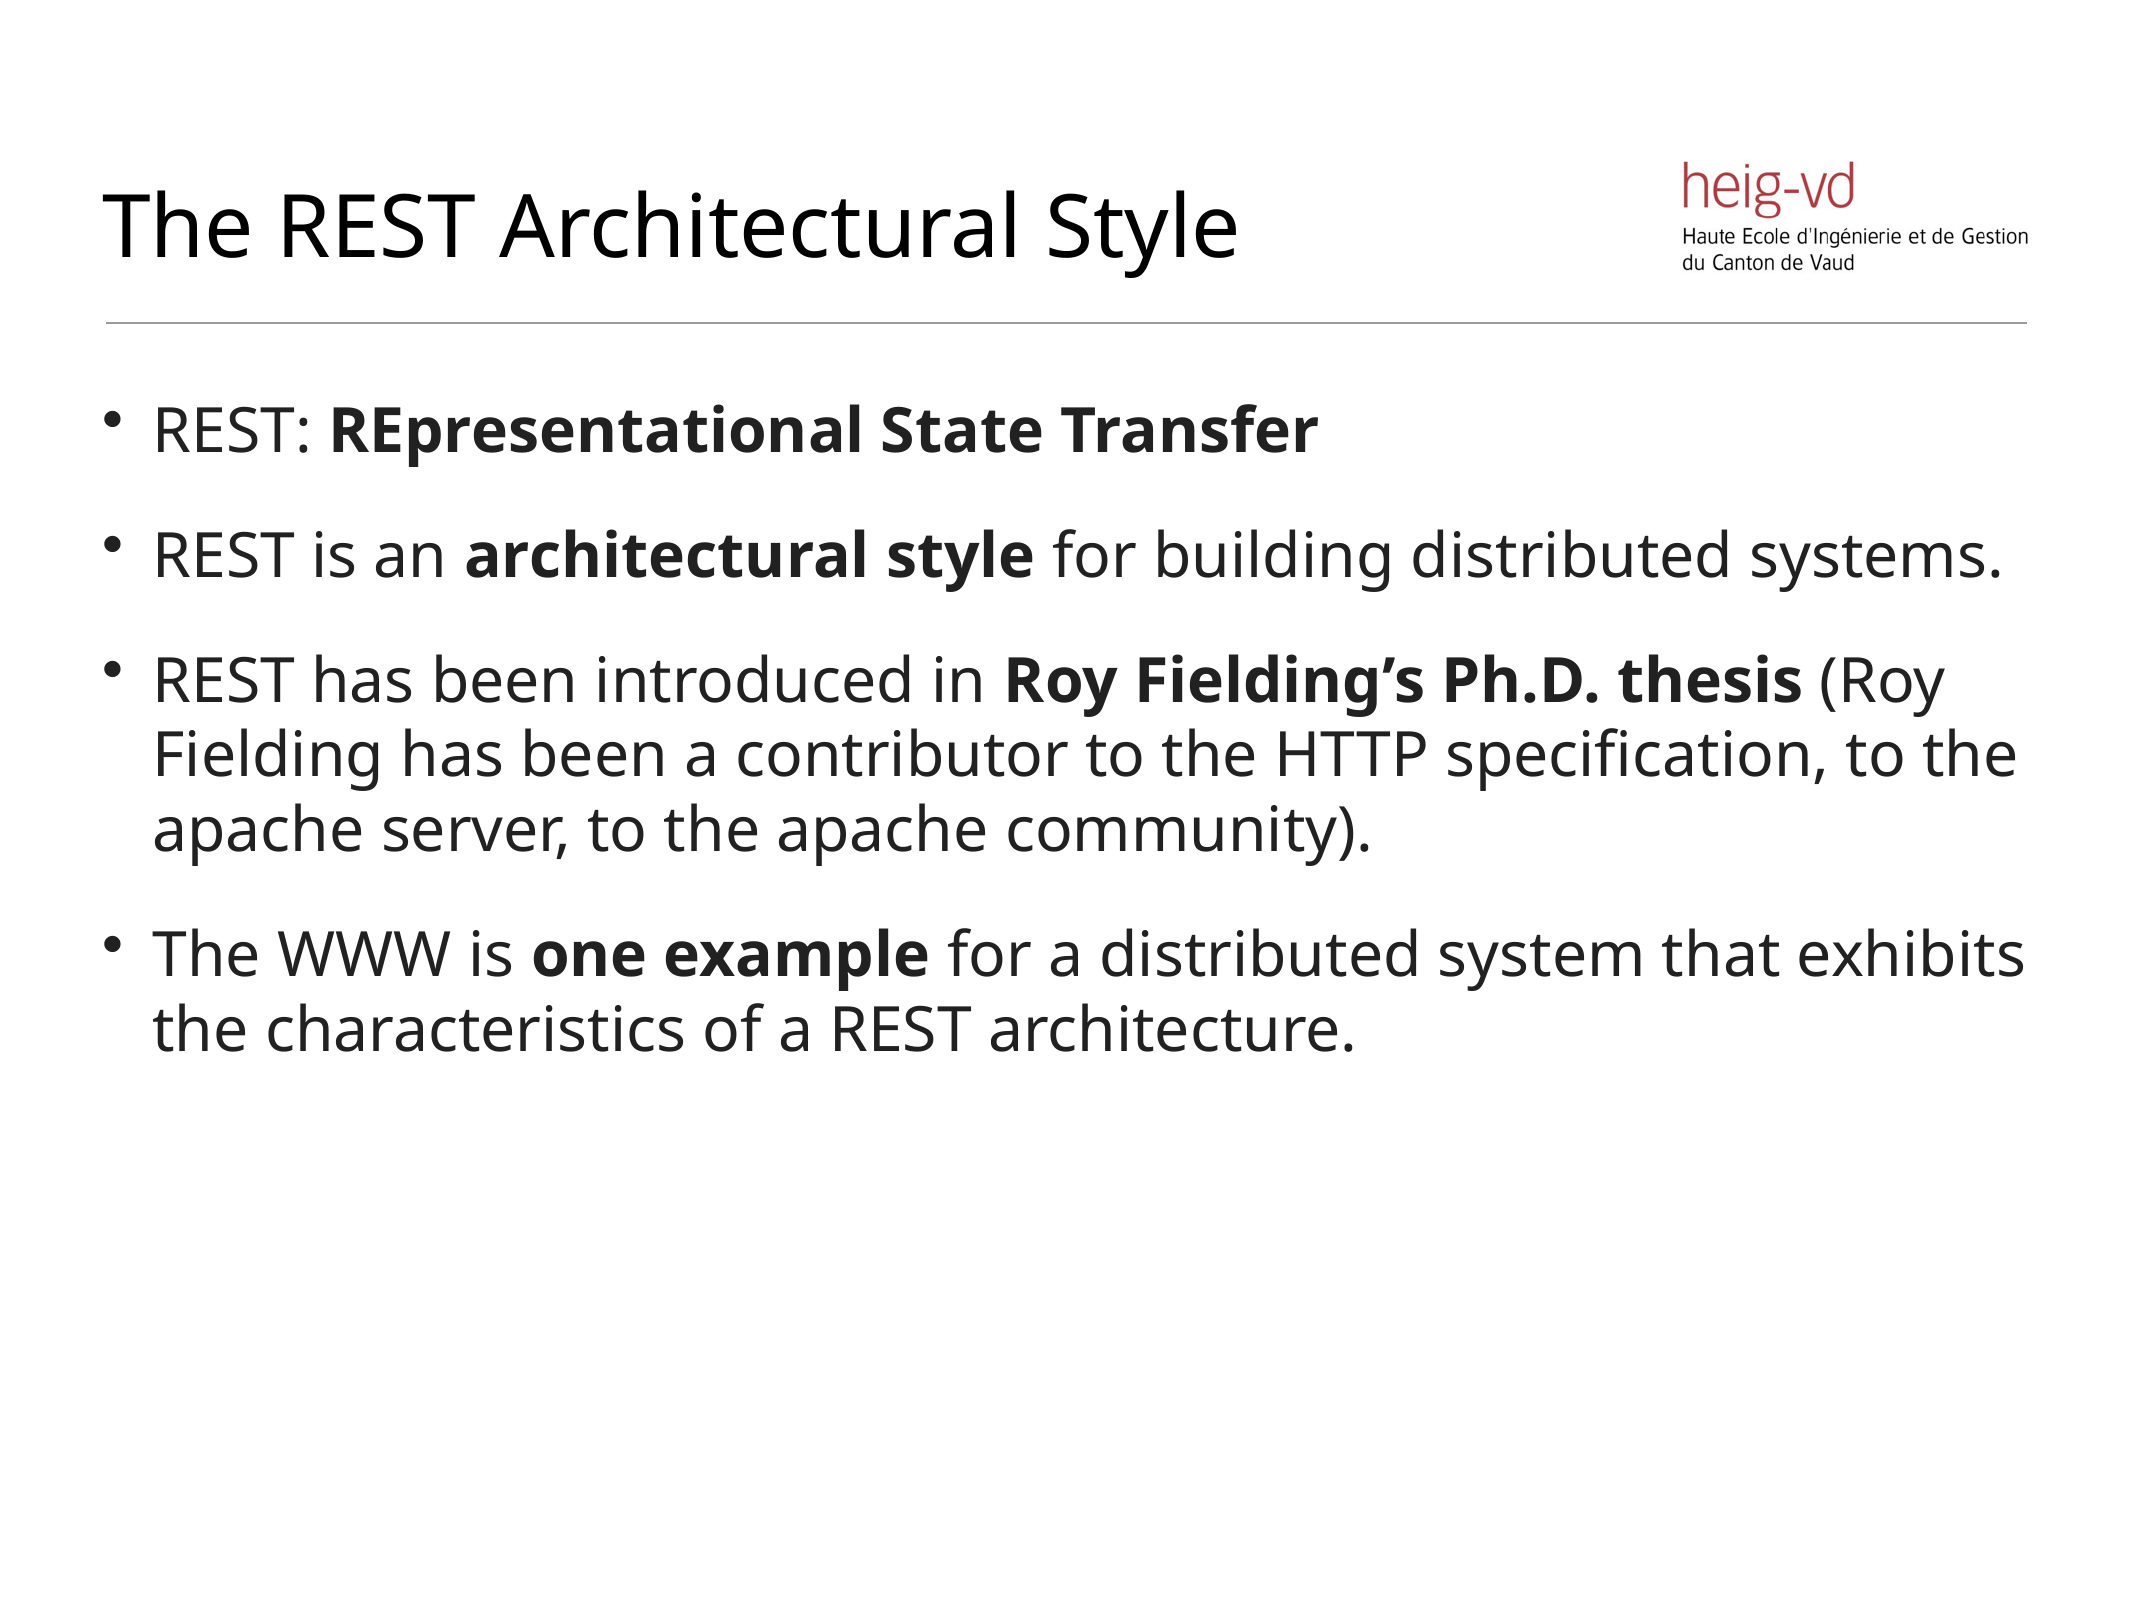

# The REST Architectural Style
REST: REpresentational State Transfer
REST is an architectural style for building distributed systems.
REST has been introduced in Roy Fielding’s Ph.D. thesis (Roy Fielding has been a contributor to the HTTP specification, to the apache server, to the apache community).
The WWW is one example for a distributed system that exhibits the characteristics of a REST architecture.